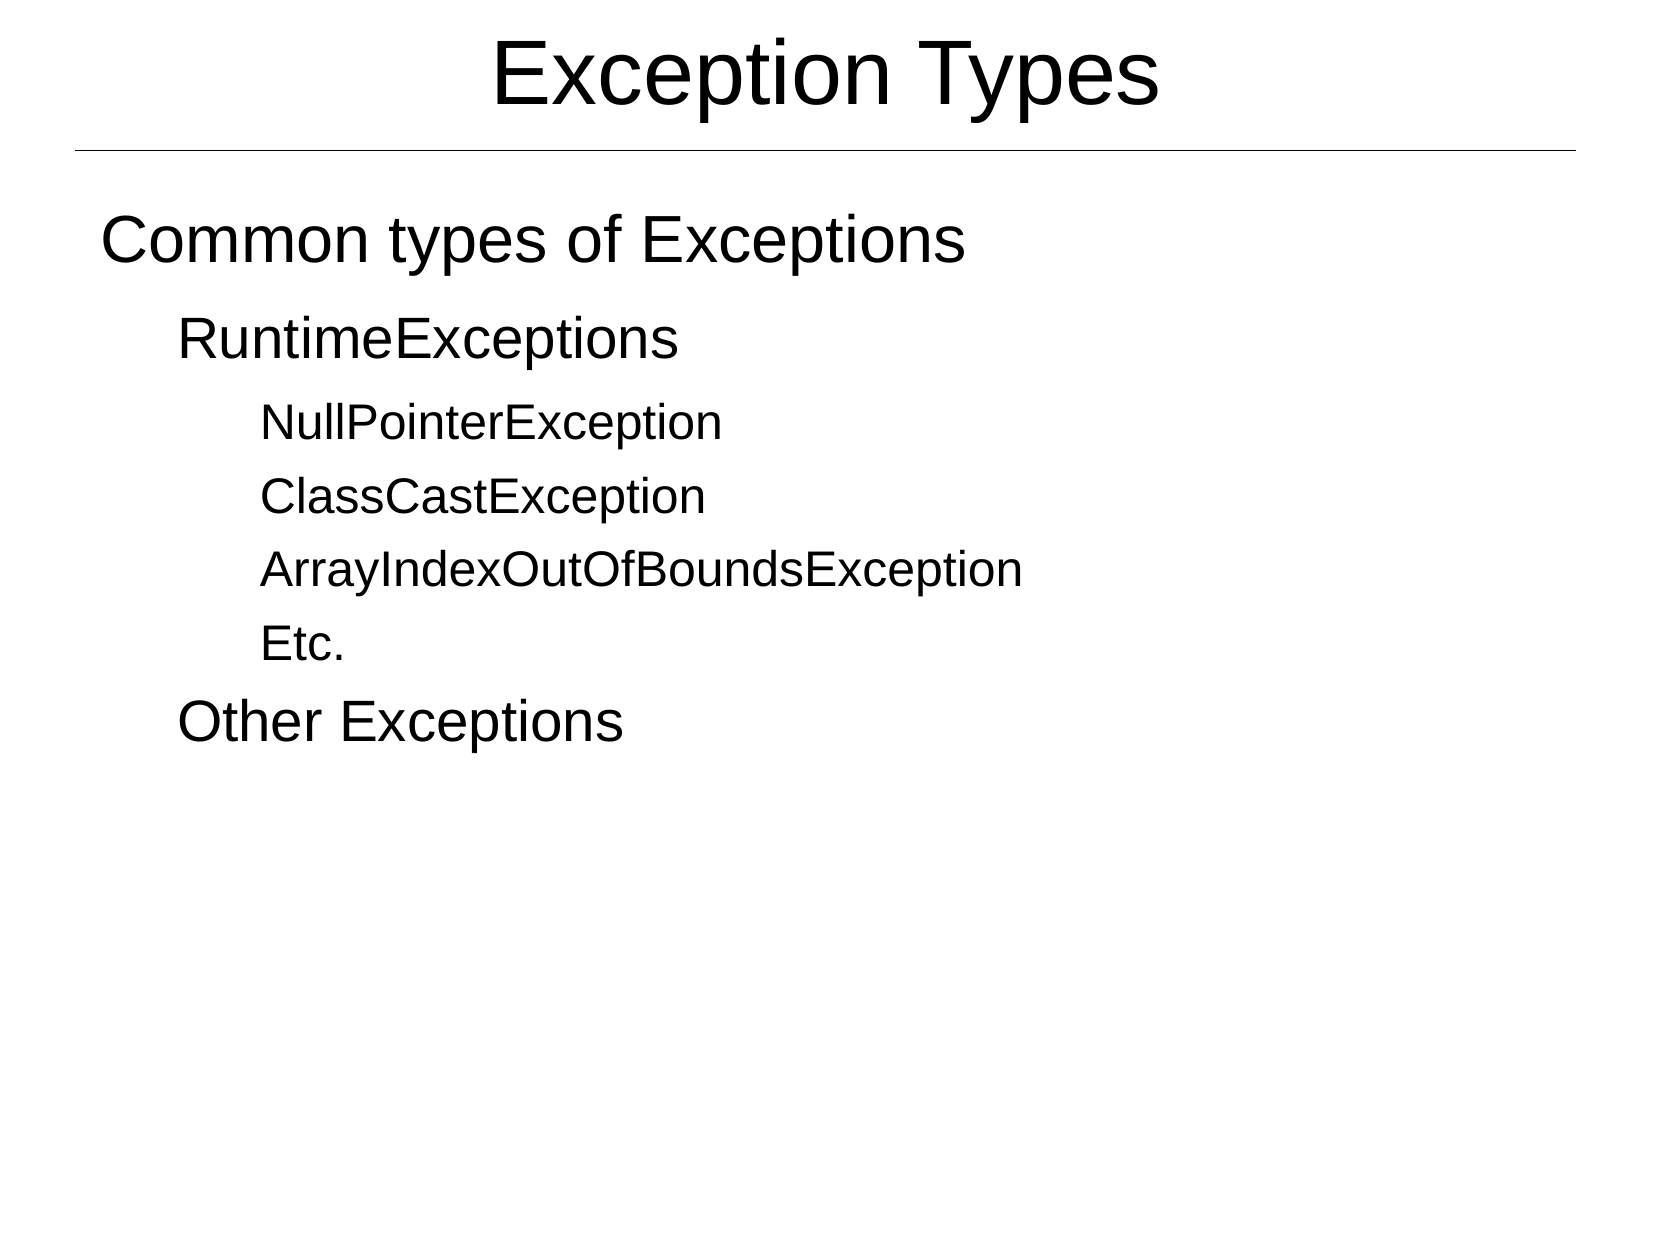

# Exception Types
Common types of Exceptions
RuntimeExceptions
NullPointerException
ClassCastException
ArrayIndexOutOfBoundsException
Etc.
Other Exceptions